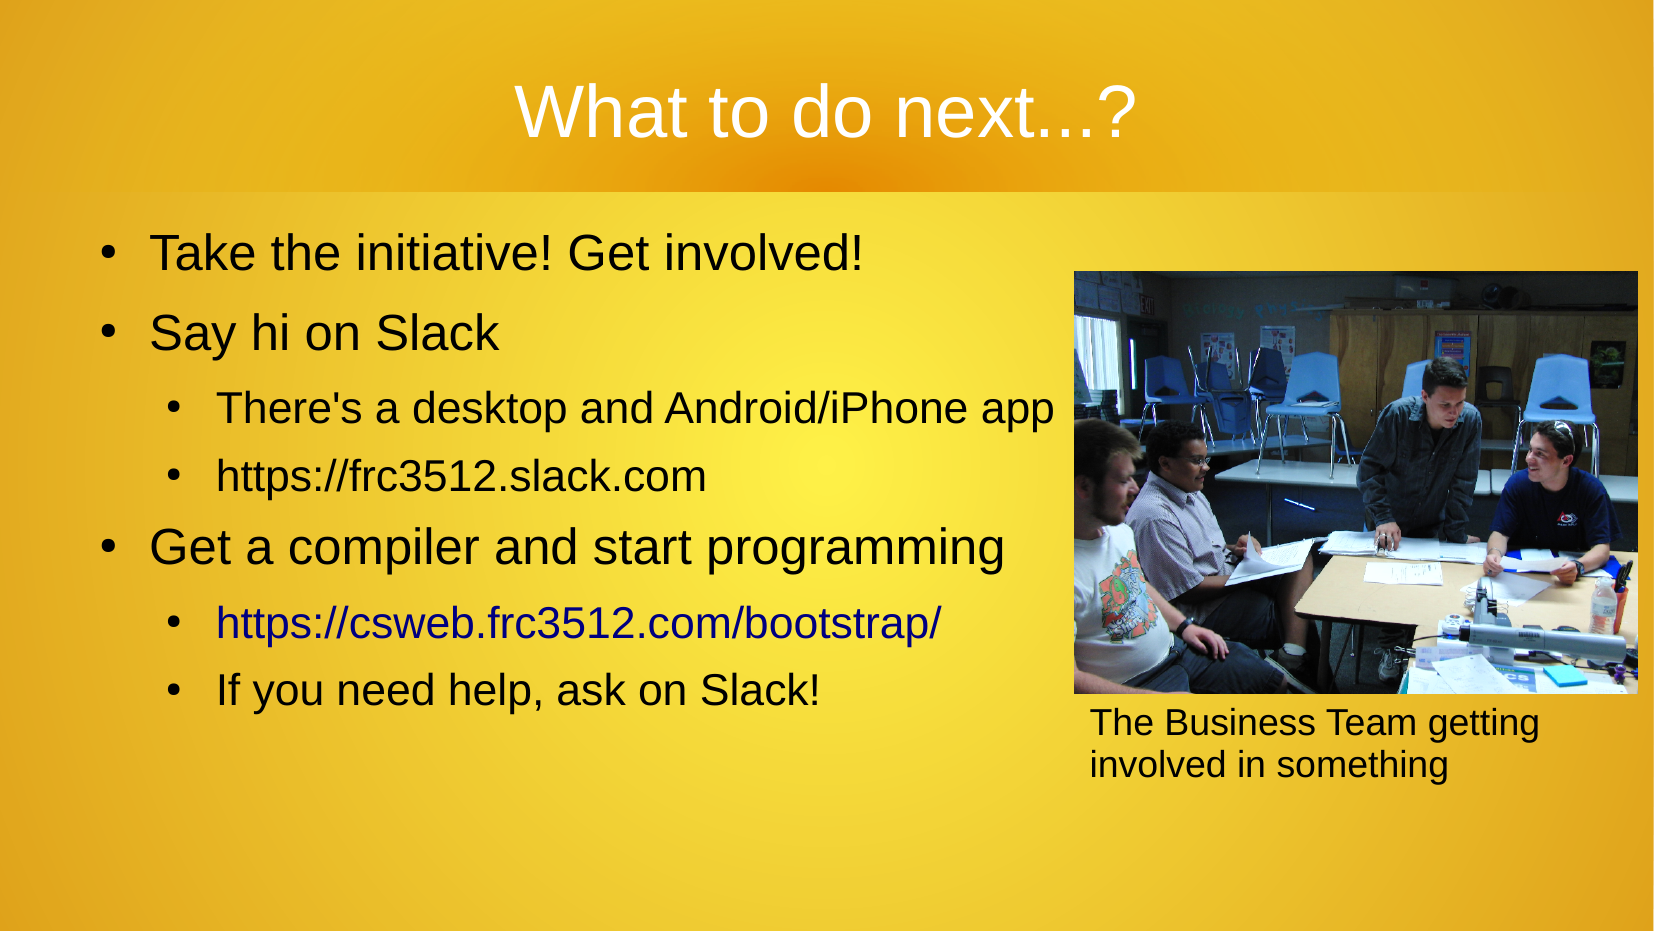

# What to do next...?
Take the initiative! Get involved!
Say hi on Slack
There's a desktop and Android/iPhone app
https://frc3512.slack.com
Get a compiler and start programming
https://csweb.frc3512.com/bootstrap/
If you need help, ask on Slack!
The Business Team getting involved in something